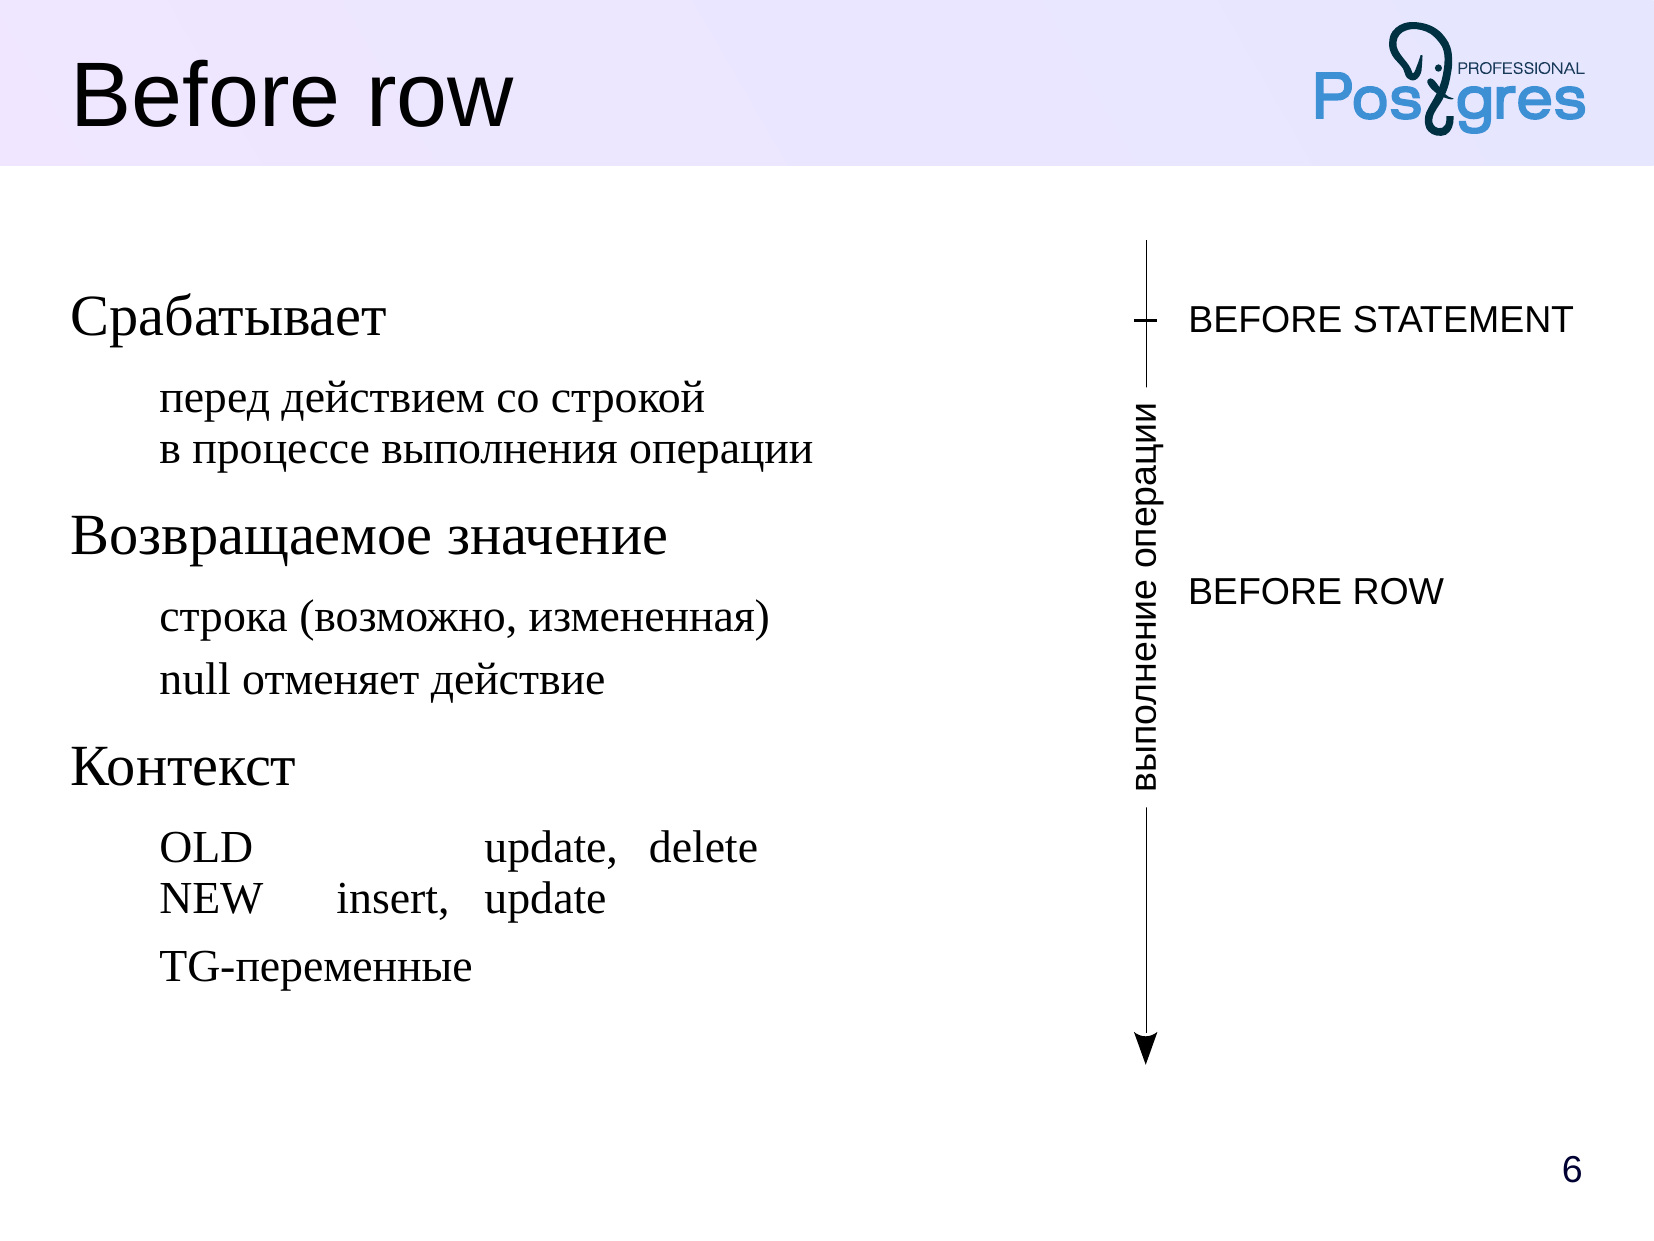

# Before row
Срабатывает
перед действием со строкой
в процессе выполнения операции
Возвращаемое значение
строка (возможно, измененная)
null отменяет действие
Контекст
OLD		update,	delete
NEW	insert,	update
TG-переменные
BEFORE STATEMENT
выполнение операции
BEFORE ROW